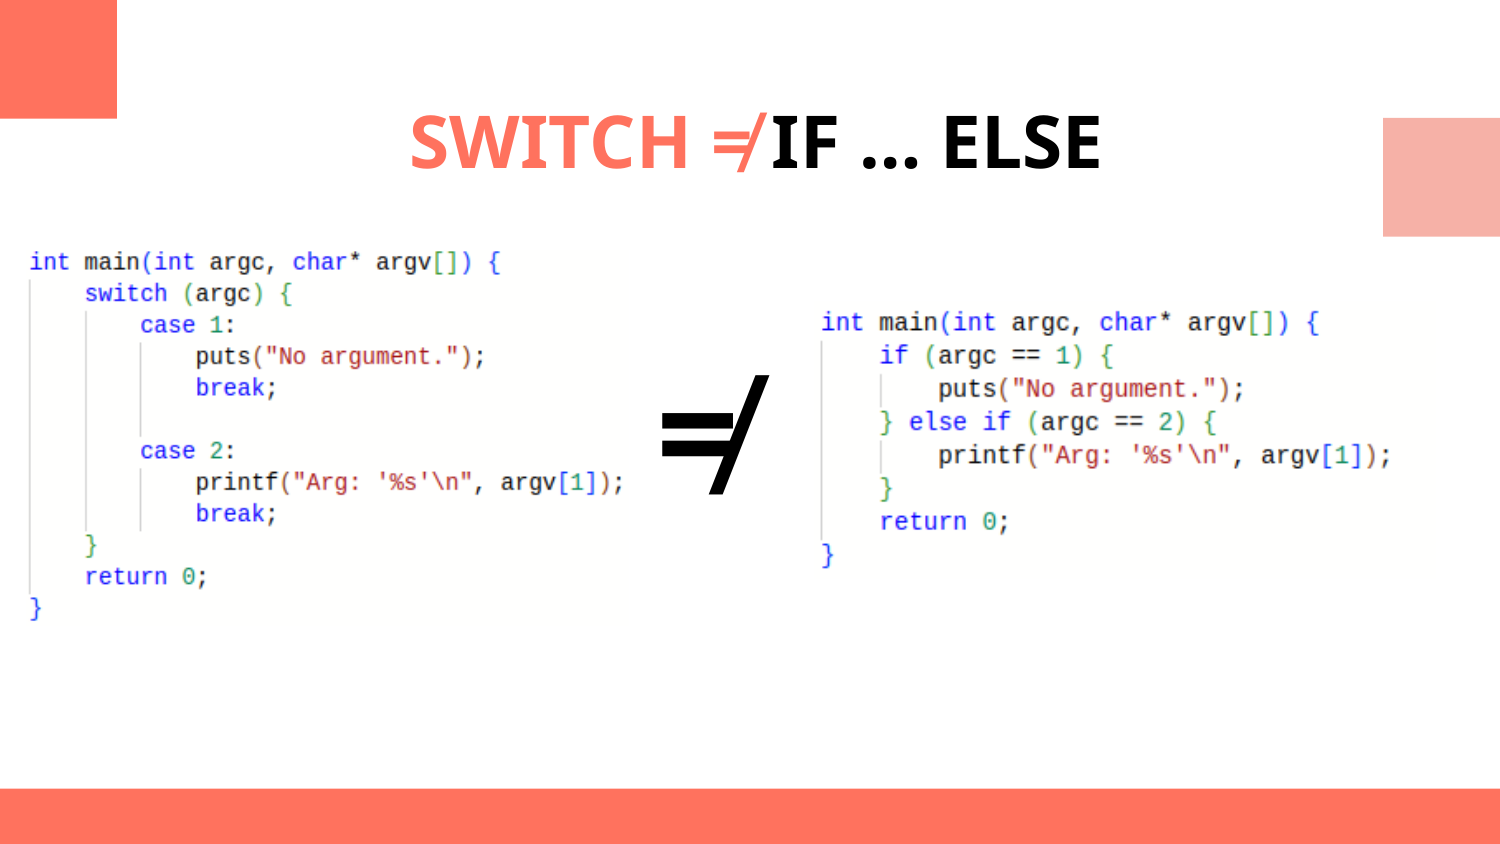

# SWITCH ≠ IF … ELSE
≠